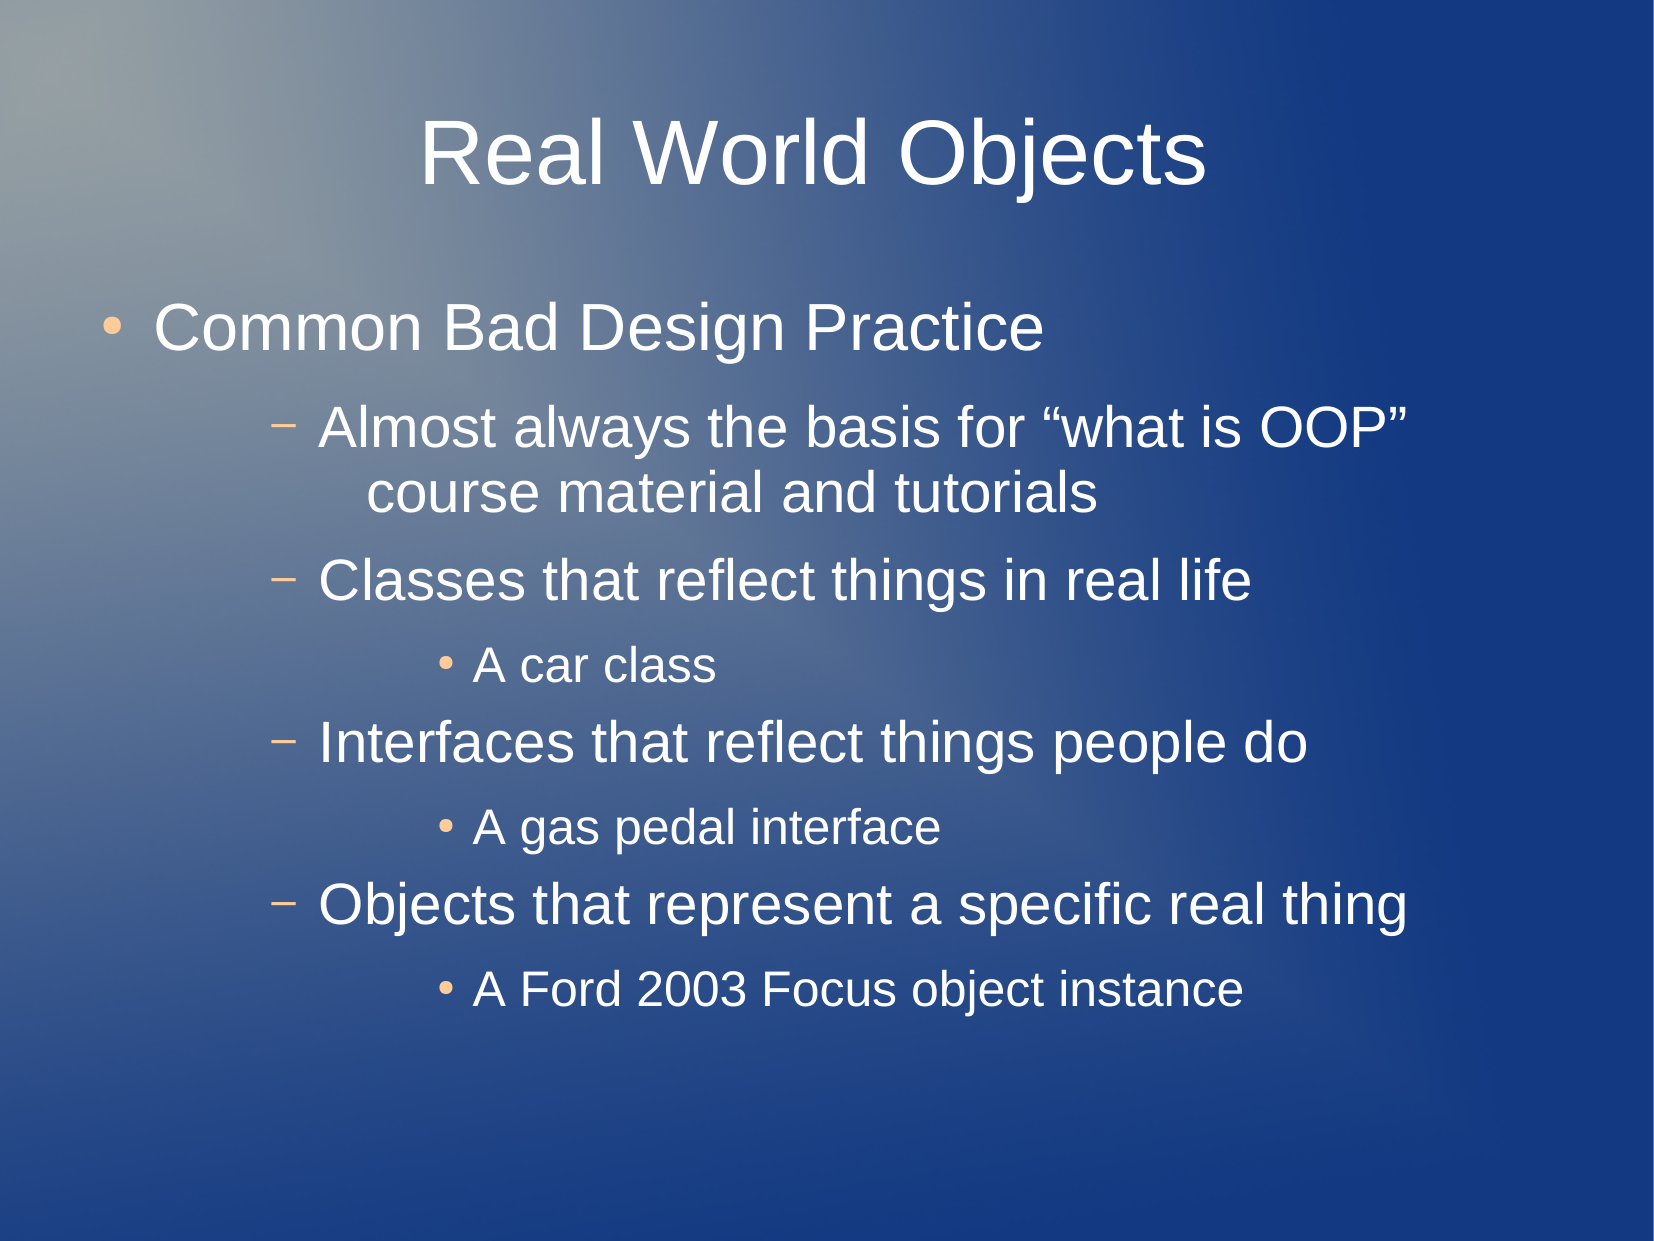

# Real World Objects
Common Bad Design Practice
Almost always the basis for “what is OOP” course material and tutorials
Classes that reflect things in real life
A car class
Interfaces that reflect things people do
A gas pedal interface
Objects that represent a specific real thing
A Ford 2003 Focus object instance